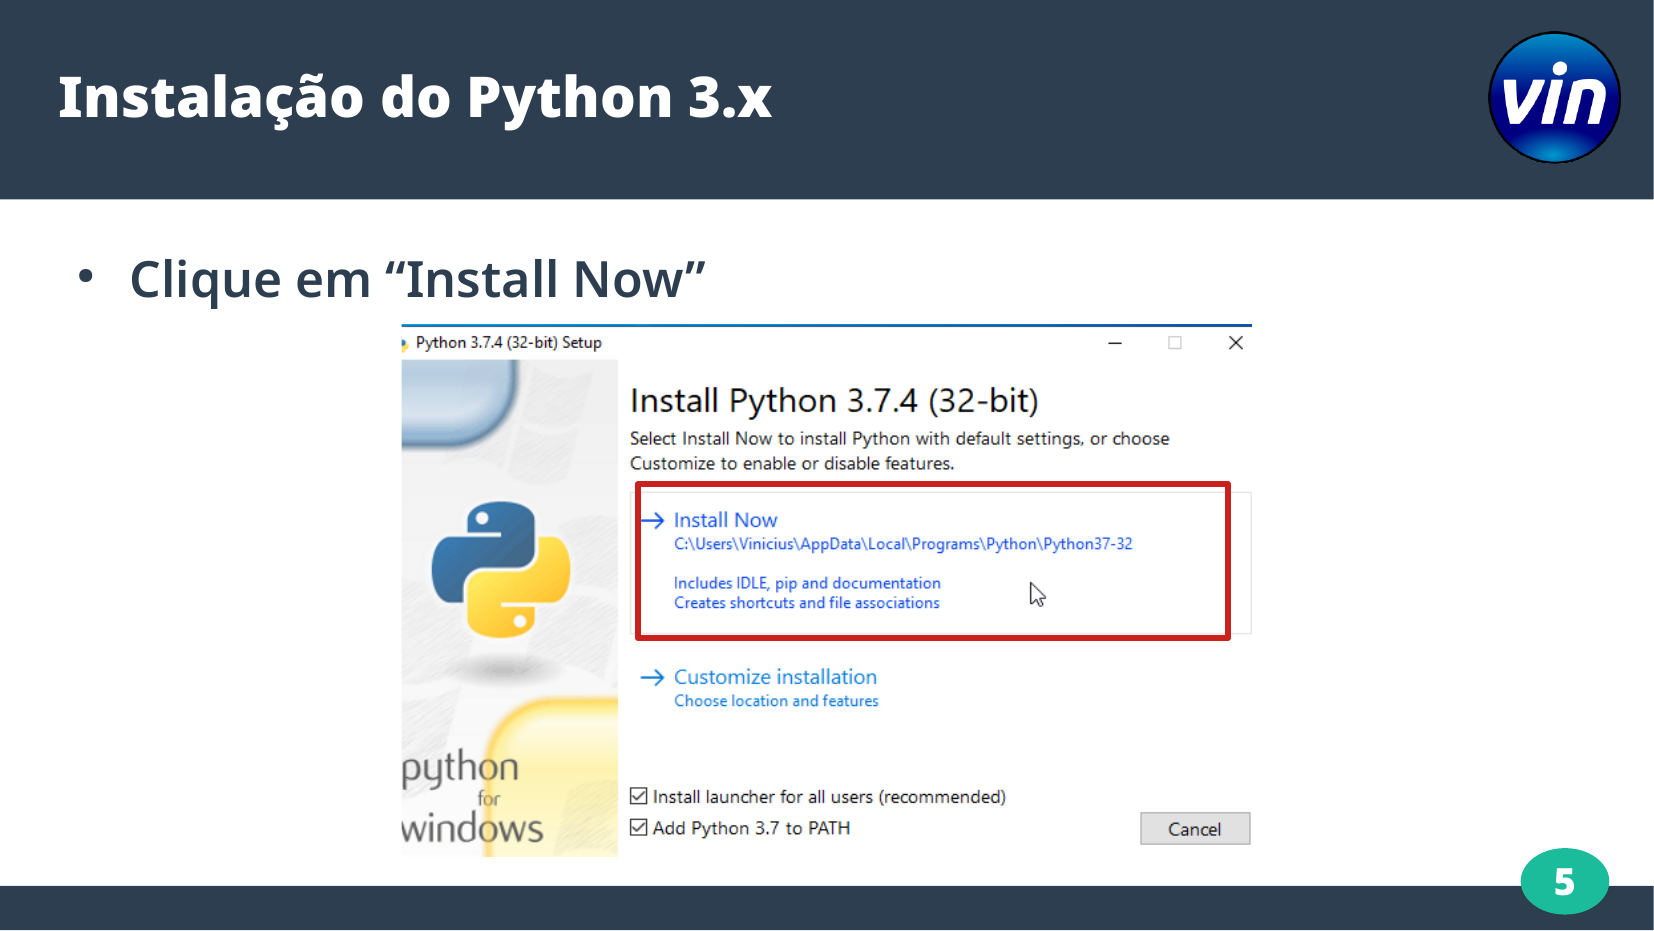

# Instalação do Python 3.x
Clique em “Install Now”
5